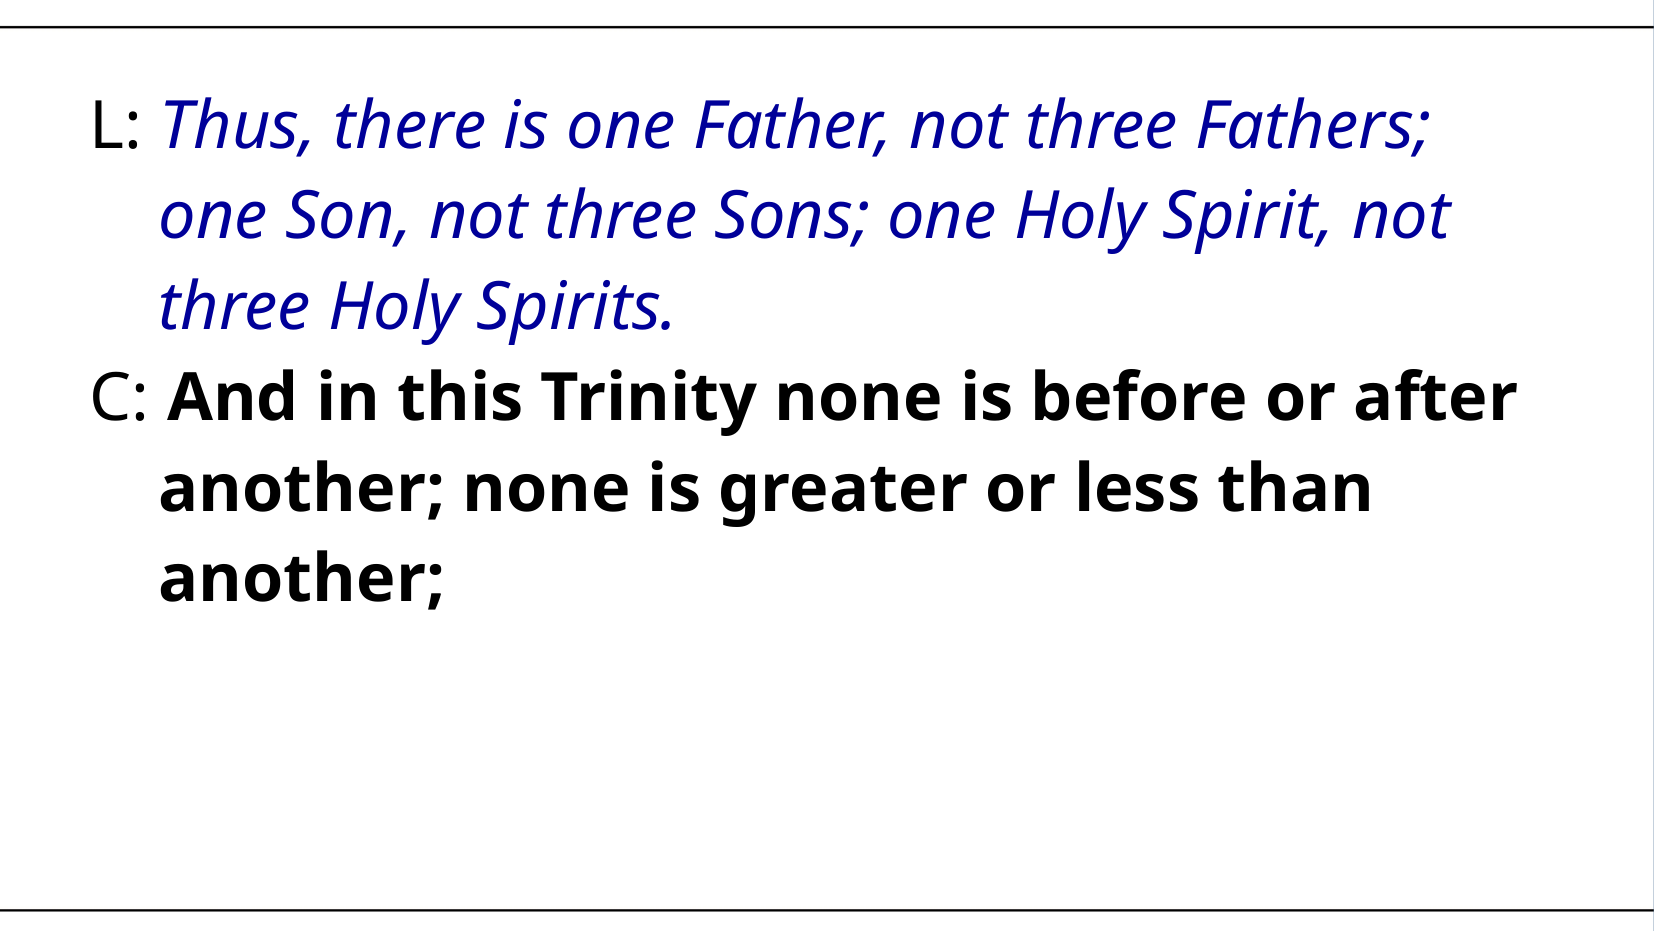

L: Thus, there is one Father, not three Fathers;
 one Son, not three Sons; one Holy Spirit, not
 three Holy Spirits.
C: And in this Trinity none is before or after
 another; none is greater or less than
 another;